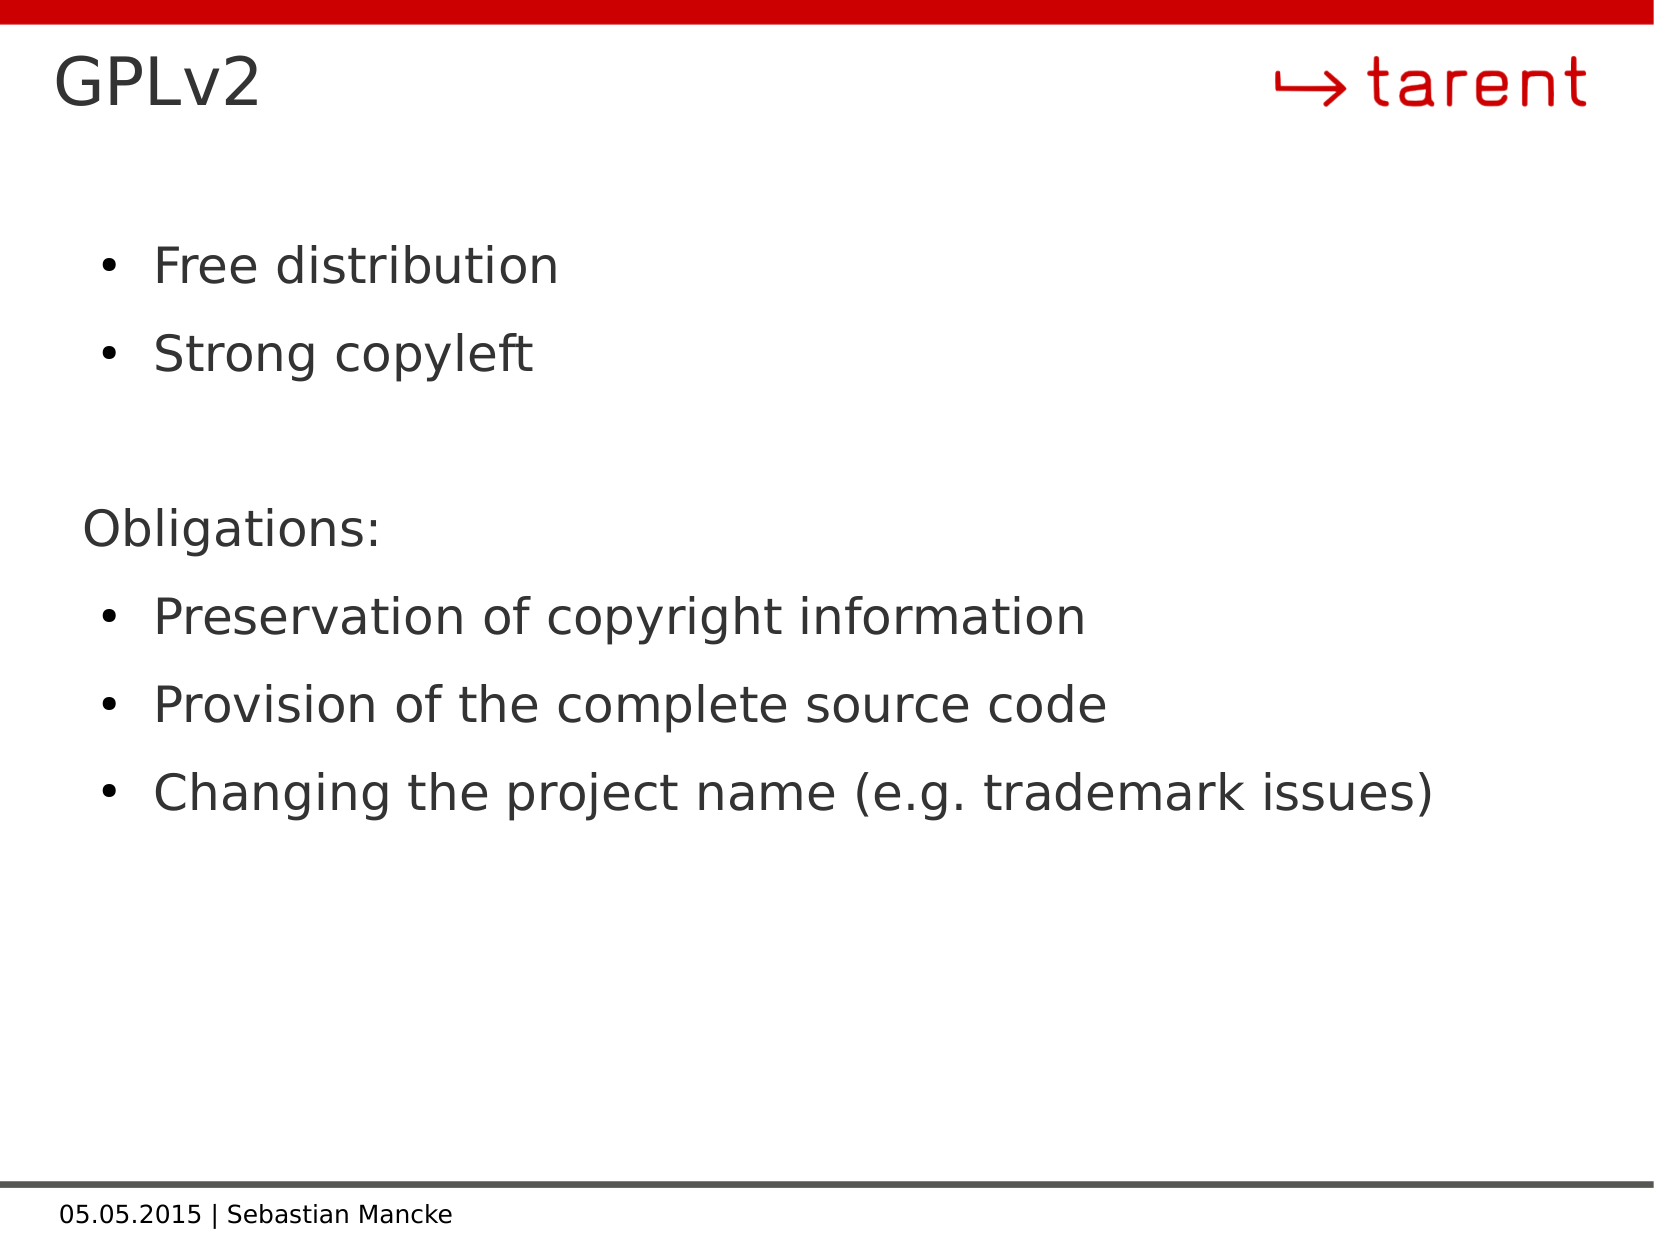

# GPLv2
Free distribution
Strong copyleft
Obligations:
Preservation of copyright information
Provision of the complete source code
Changing the project name (e.g. trademark issues)